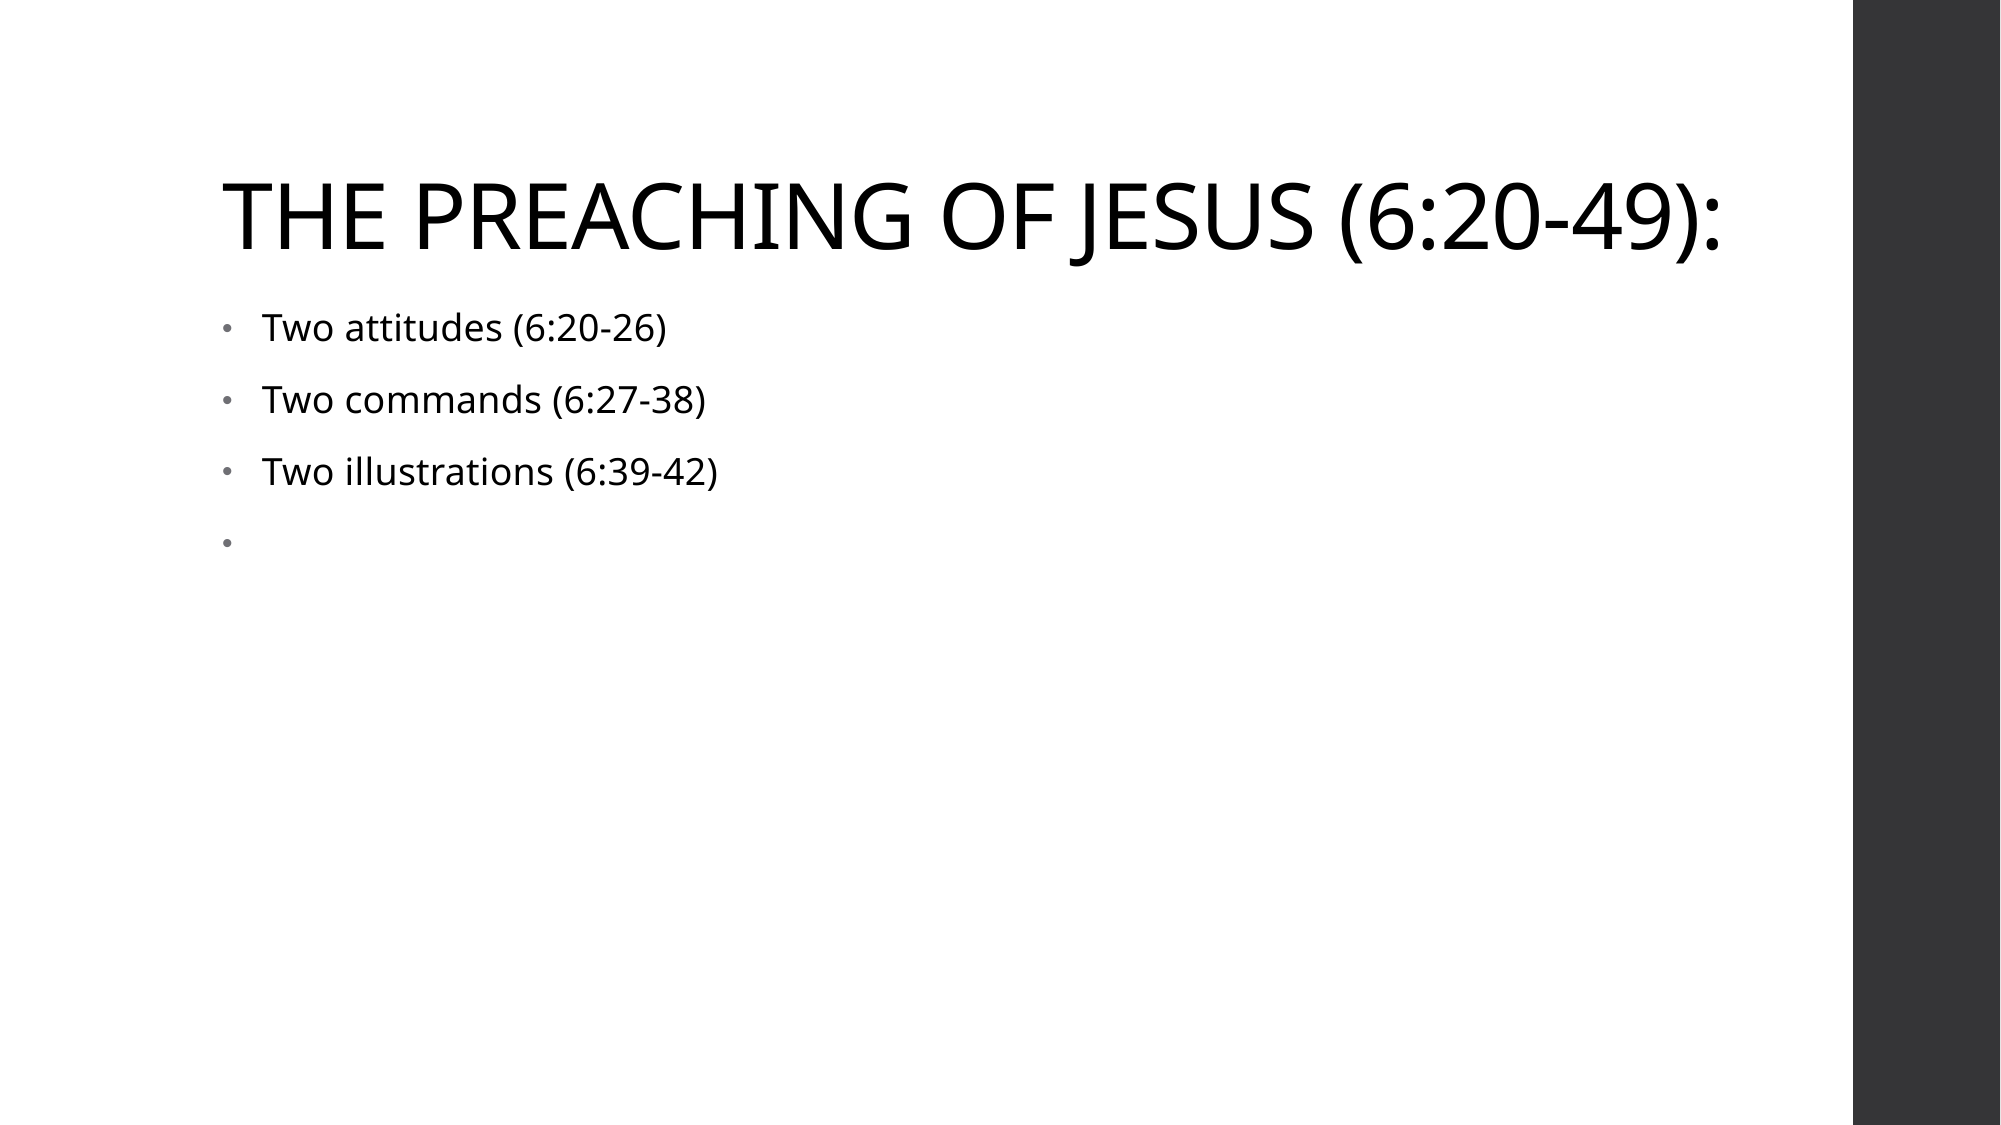

# THE PREACHING OF JESUS (6:20-49):
 Two attitudes (6:20-26)
 Two commands (6:27-38)
 Two illustrations (6:39-42)